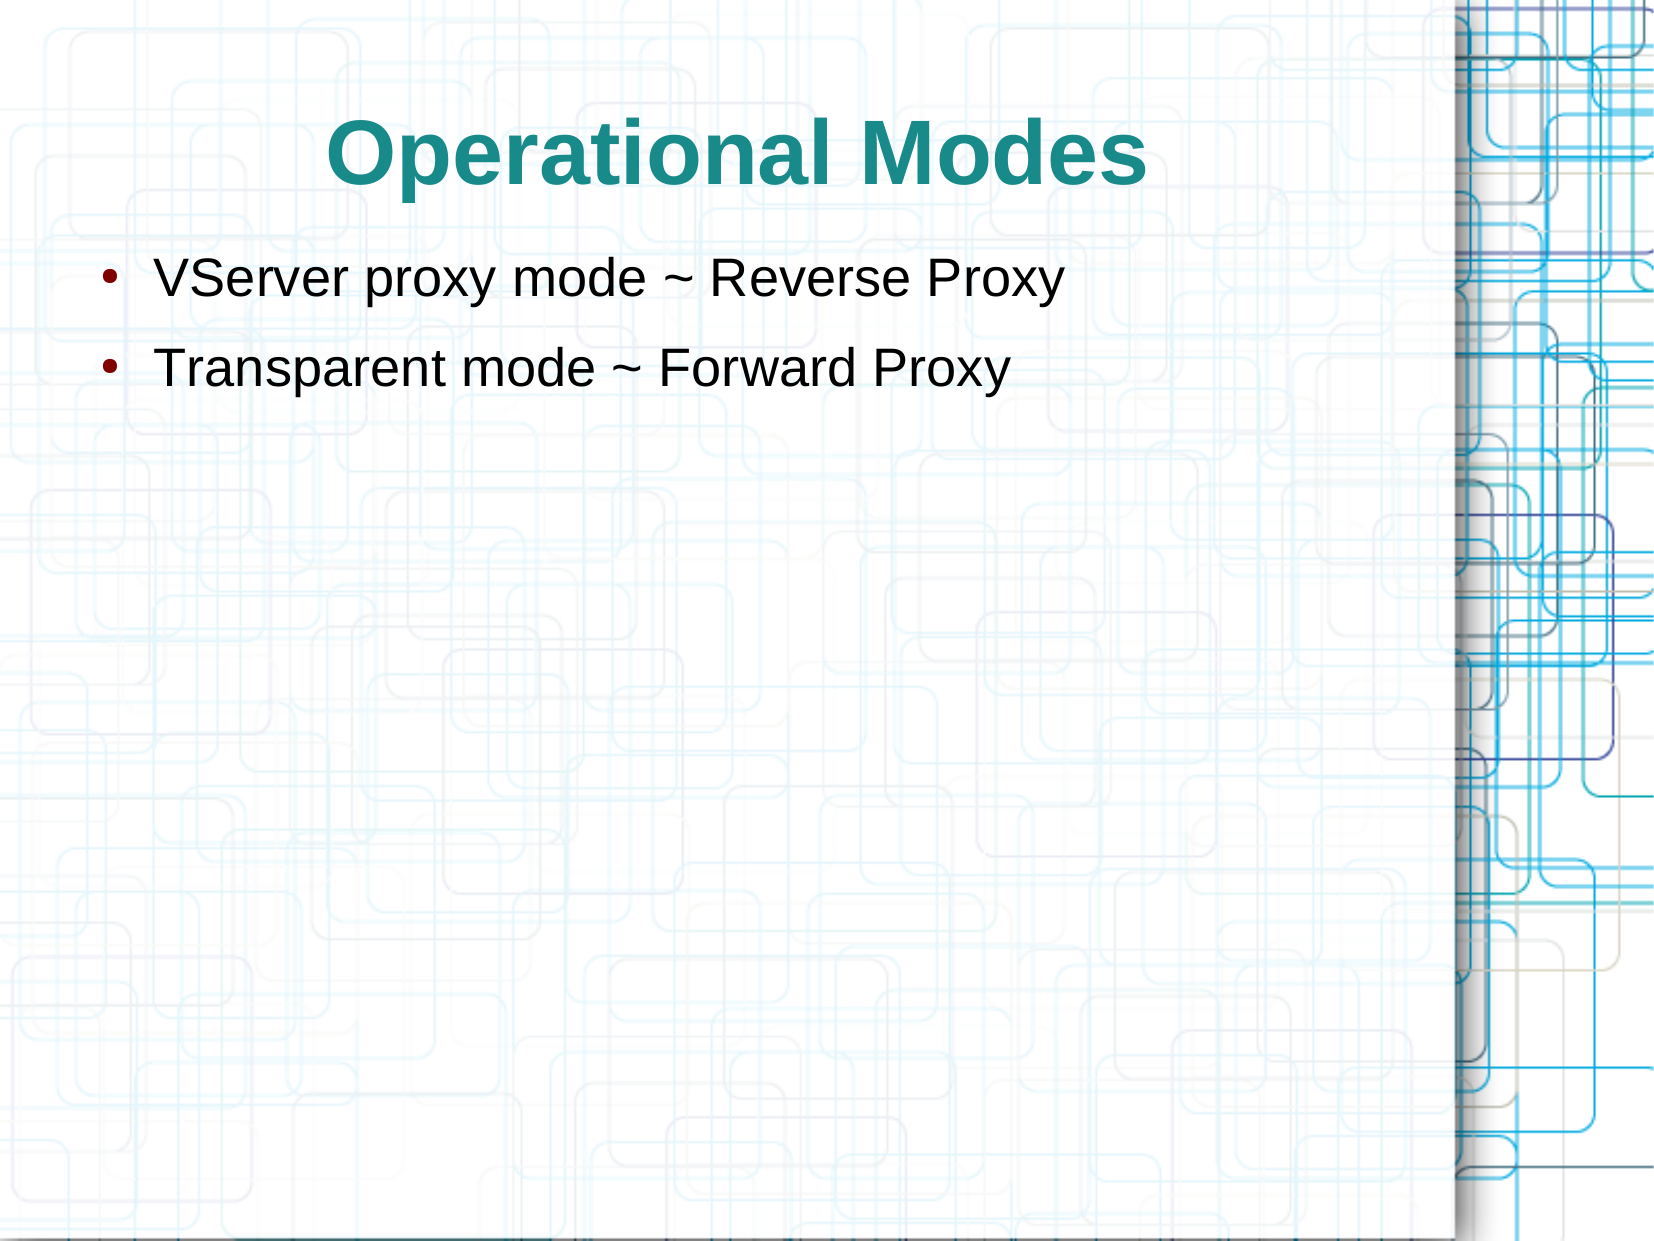

# Operational Modes
VServer proxy mode ~ Reverse Proxy
Transparent mode ~ Forward Proxy